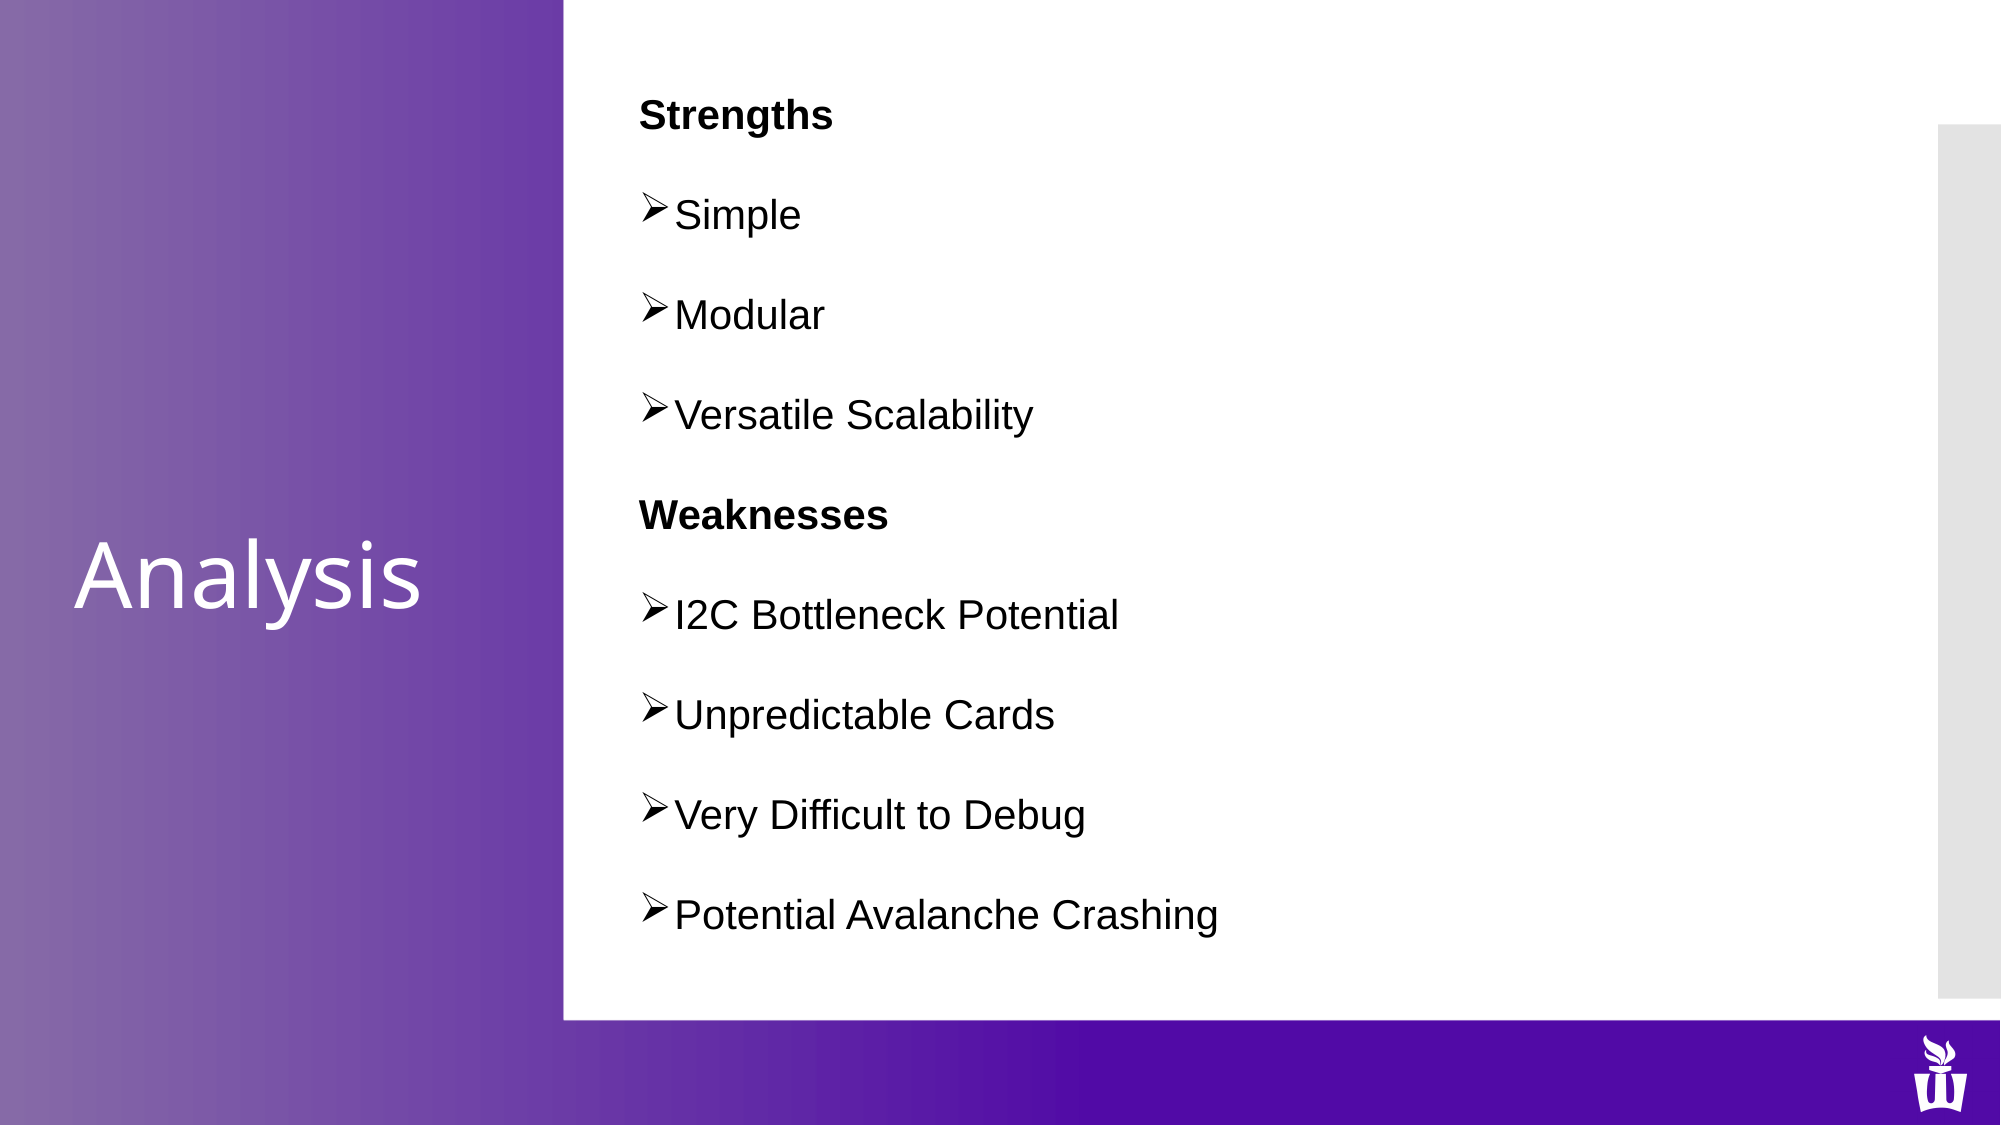

Strengths
Simple
Modular
Versatile Scalability
Weaknesses
I2C Bottleneck Potential
Unpredictable Cards
Very Difficult to Debug
Potential Avalanche Crashing
Analysis